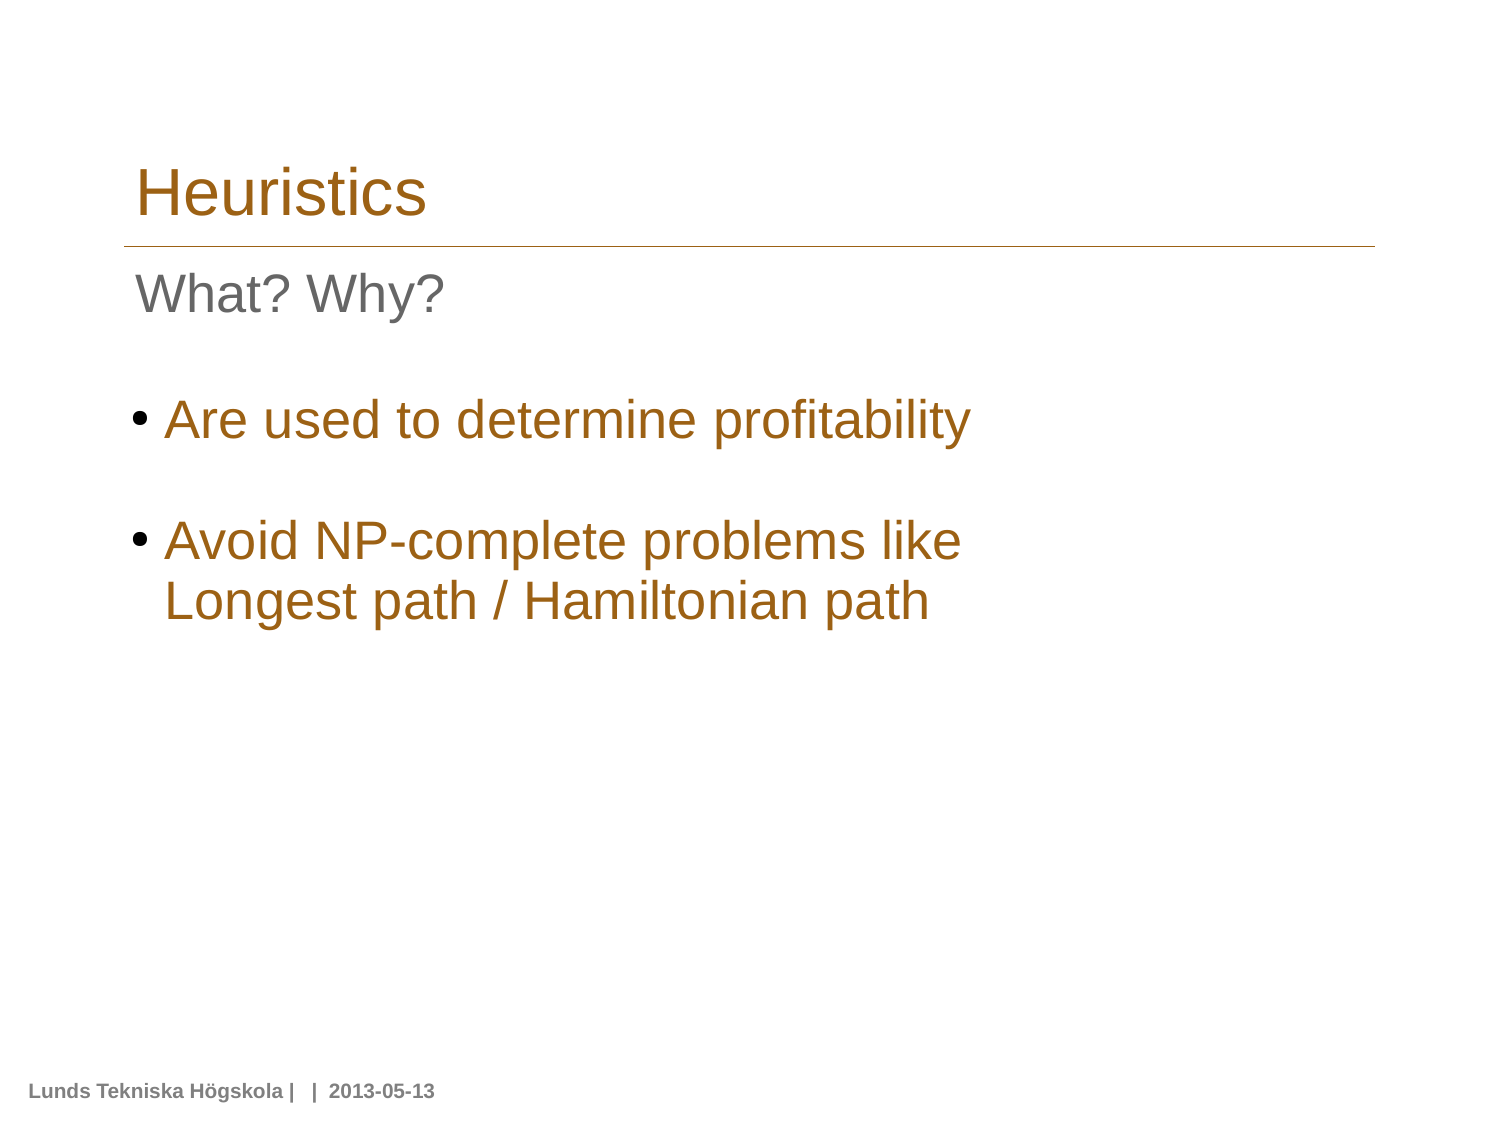

# Heuristics
What? Why?
 Are used to determine profitability
 Avoid NP-complete problems like
 Longest path / Hamiltonian path